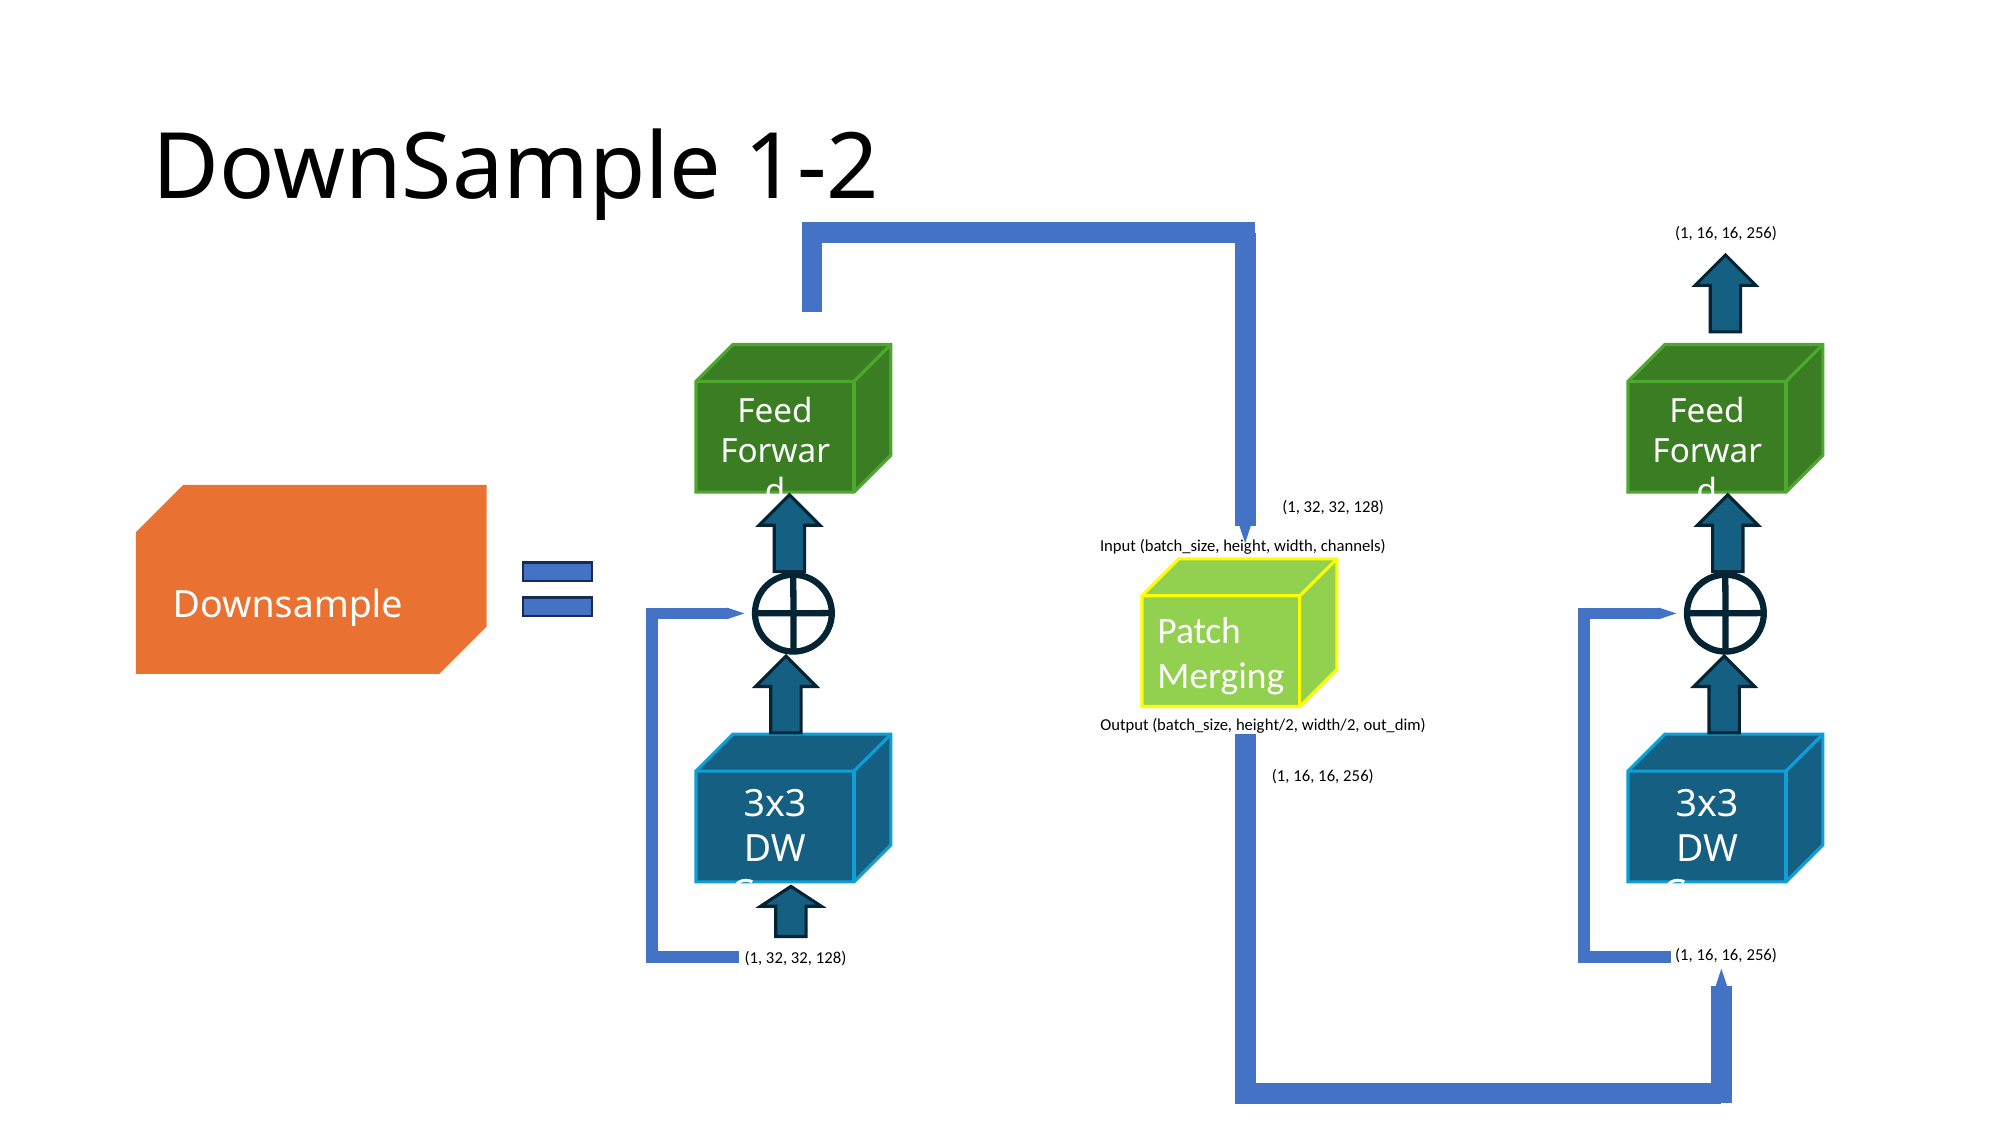

# DownSample 1-2
(1, 16, 16, 256)
Feed Forward Network
3x3 DW Conv
Feed Forward Network
3x3 DW Conv
Downsample
(1, 32, 32, 128)
Input (batch_size, height, width, channels)
Patch Merging
Output (batch_size, height/2, width/2, out_dim)
(1, 16, 16, 256)
(1, 16, 16, 256)
(1, 32, 32, 128)